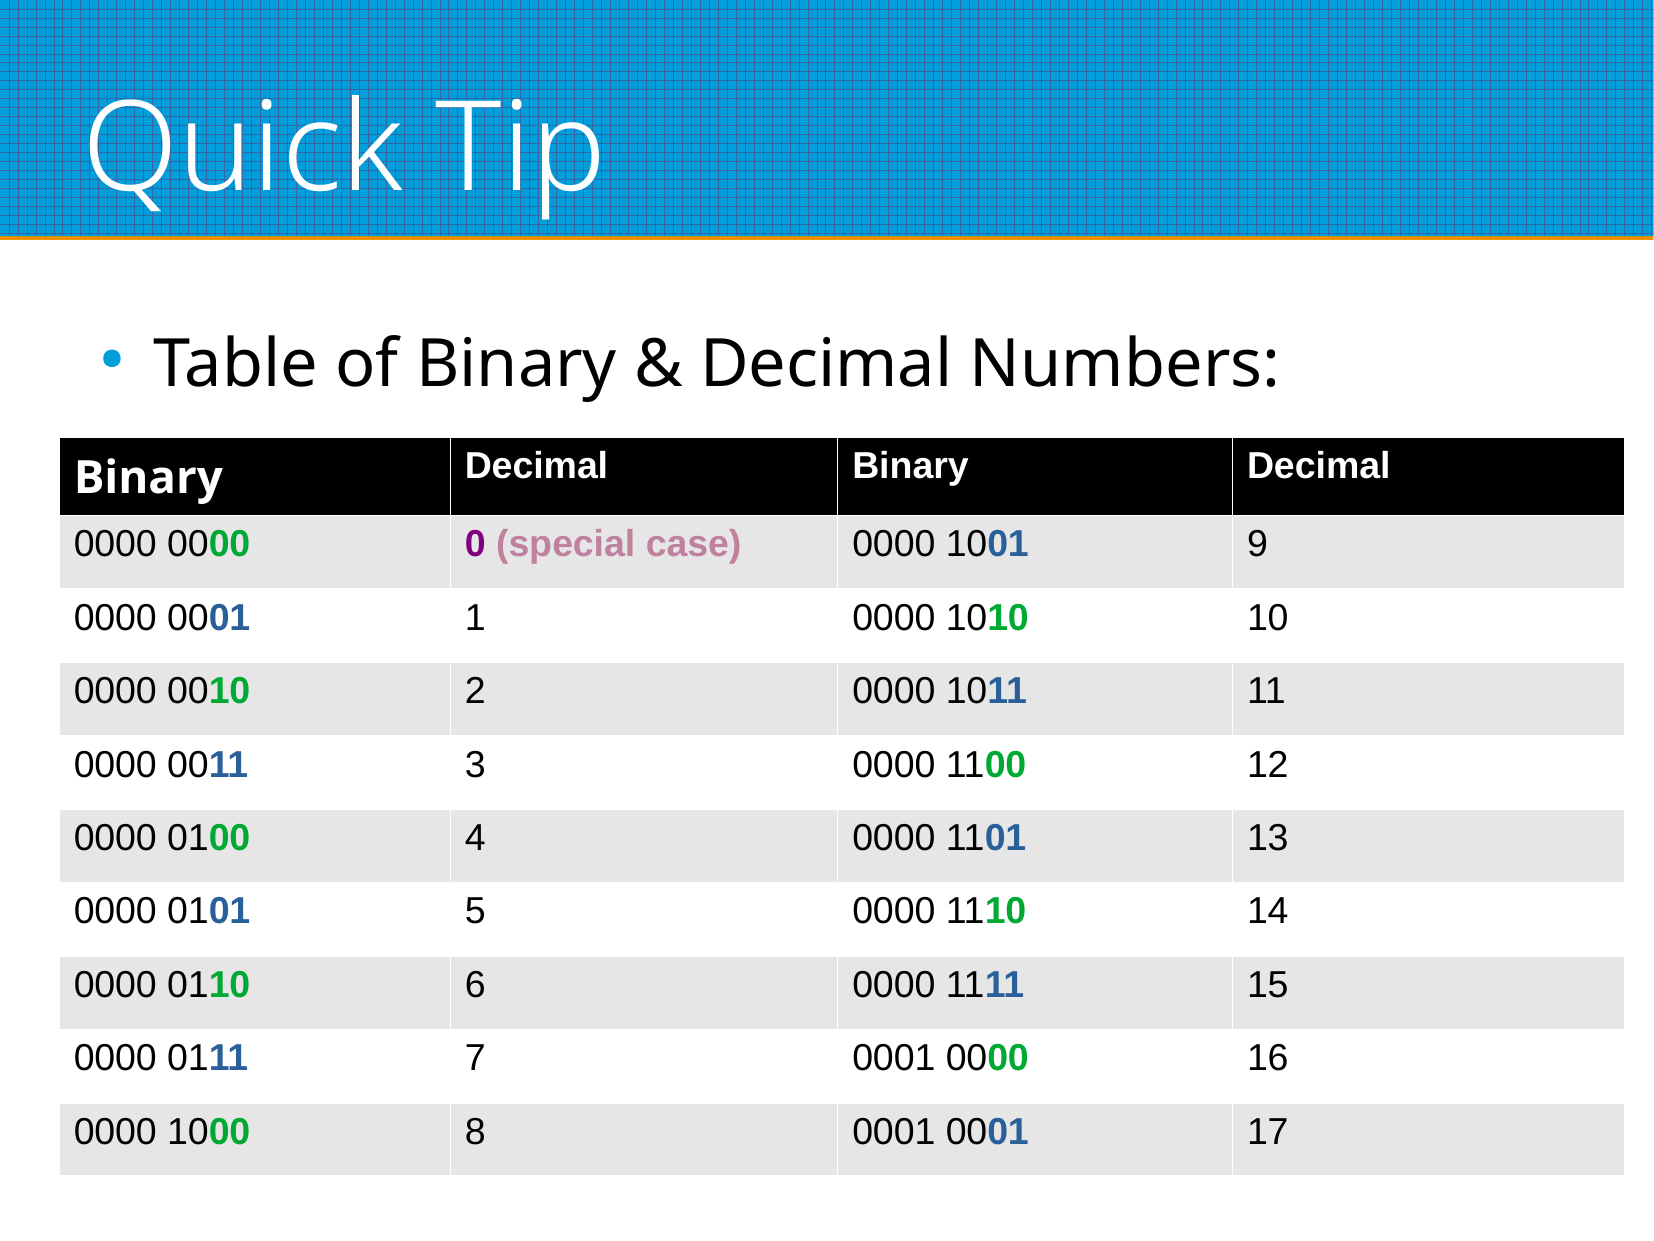

# Quick Tip
Table of Binary & Decimal Numbers:
| Binary | Decimal | Binary | Decimal |
| --- | --- | --- | --- |
| 0000 0000 | 0 (special case) | 0000 1001 | 9 |
| 0000 0001 | 1 | 0000 1010 | 10 |
| 0000 0010 | 2 | 0000 1011 | 11 |
| 0000 0011 | 3 | 0000 1100 | 12 |
| 0000 0100 | 4 | 0000 1101 | 13 |
| 0000 0101 | 5 | 0000 1110 | 14 |
| 0000 0110 | 6 | 0000 1111 | 15 |
| 0000 0111 | 7 | 0001 0000 | 16 |
| 0000 1000 | 8 | 0001 0001 | 17 |